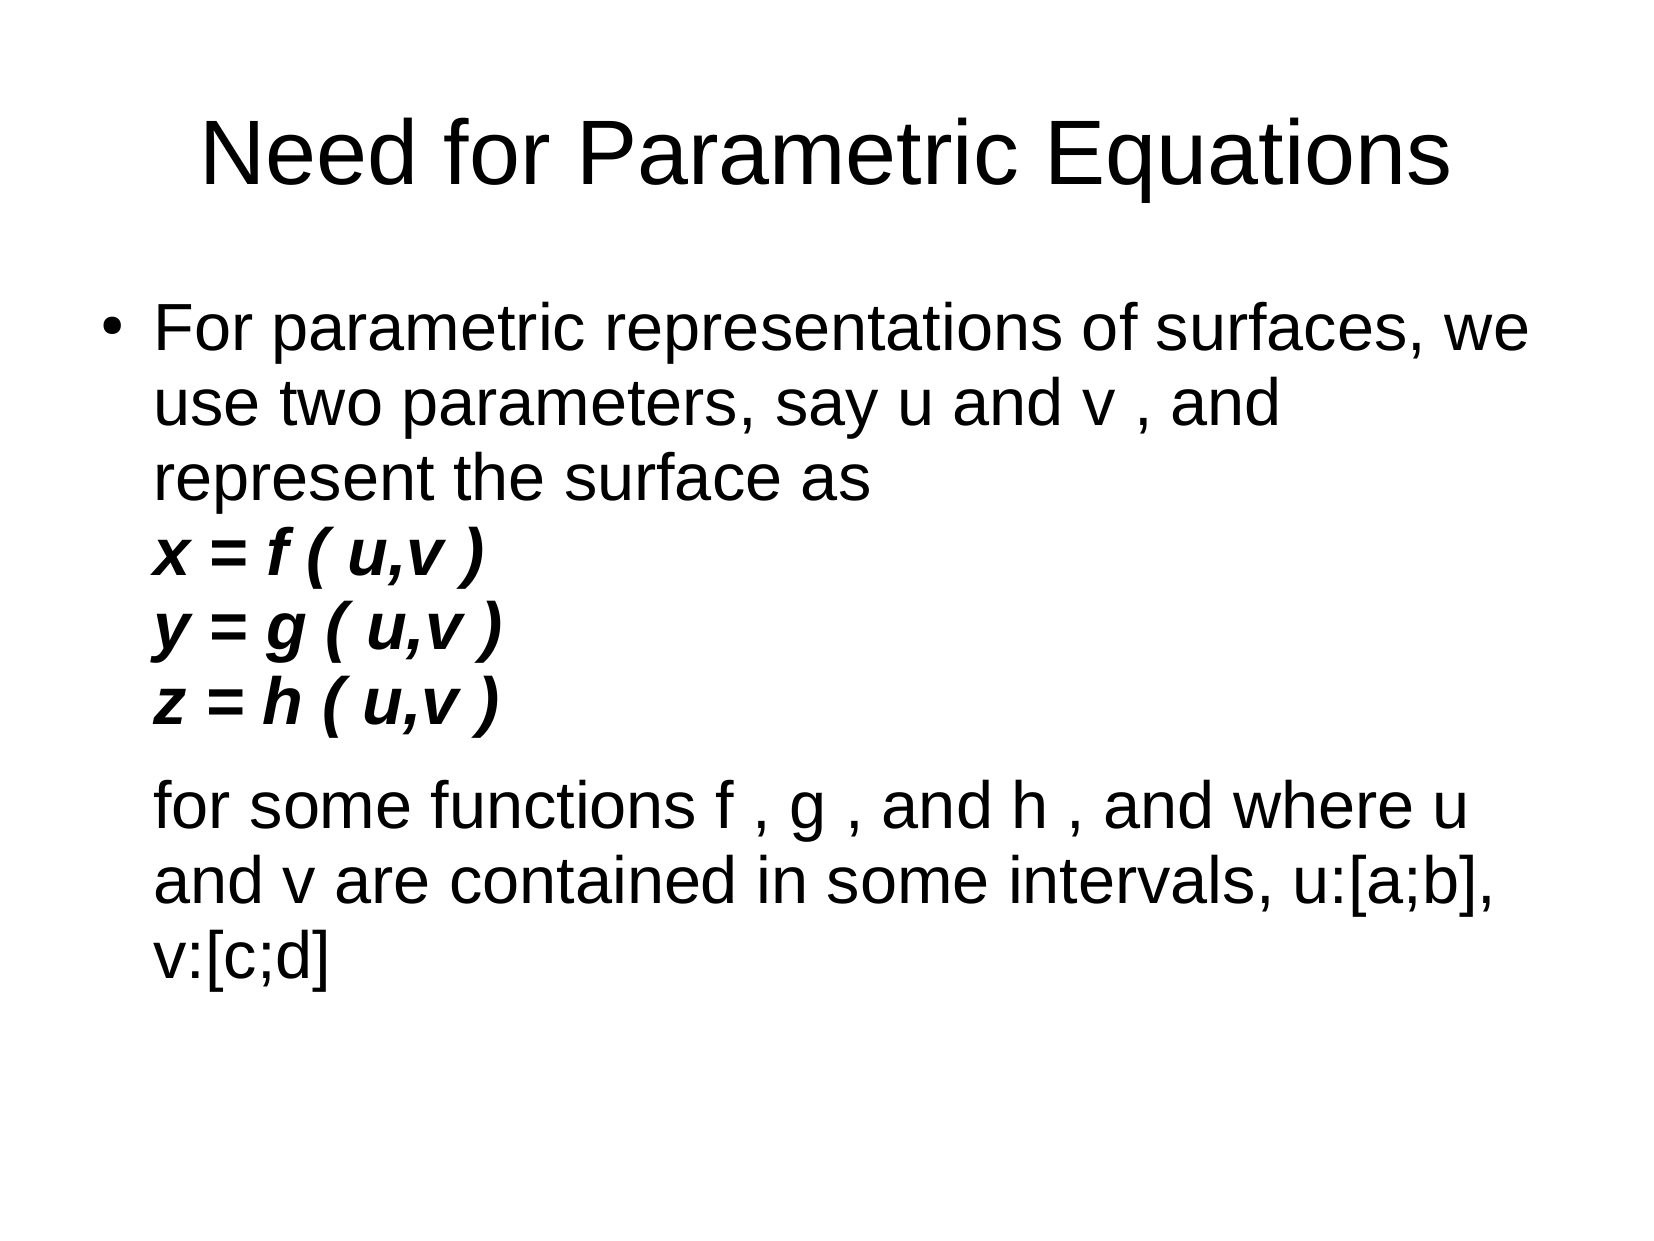

# Need for Parametric Equations
For parametric representations of surfaces, we use two parameters, say u and v , and represent the surface as
x = f ( u,v )
y = g ( u,v )
z = h ( u,v )
for some functions f , g , and h , and where u and v are contained in some intervals, u:[a;b],
v:[c;d]